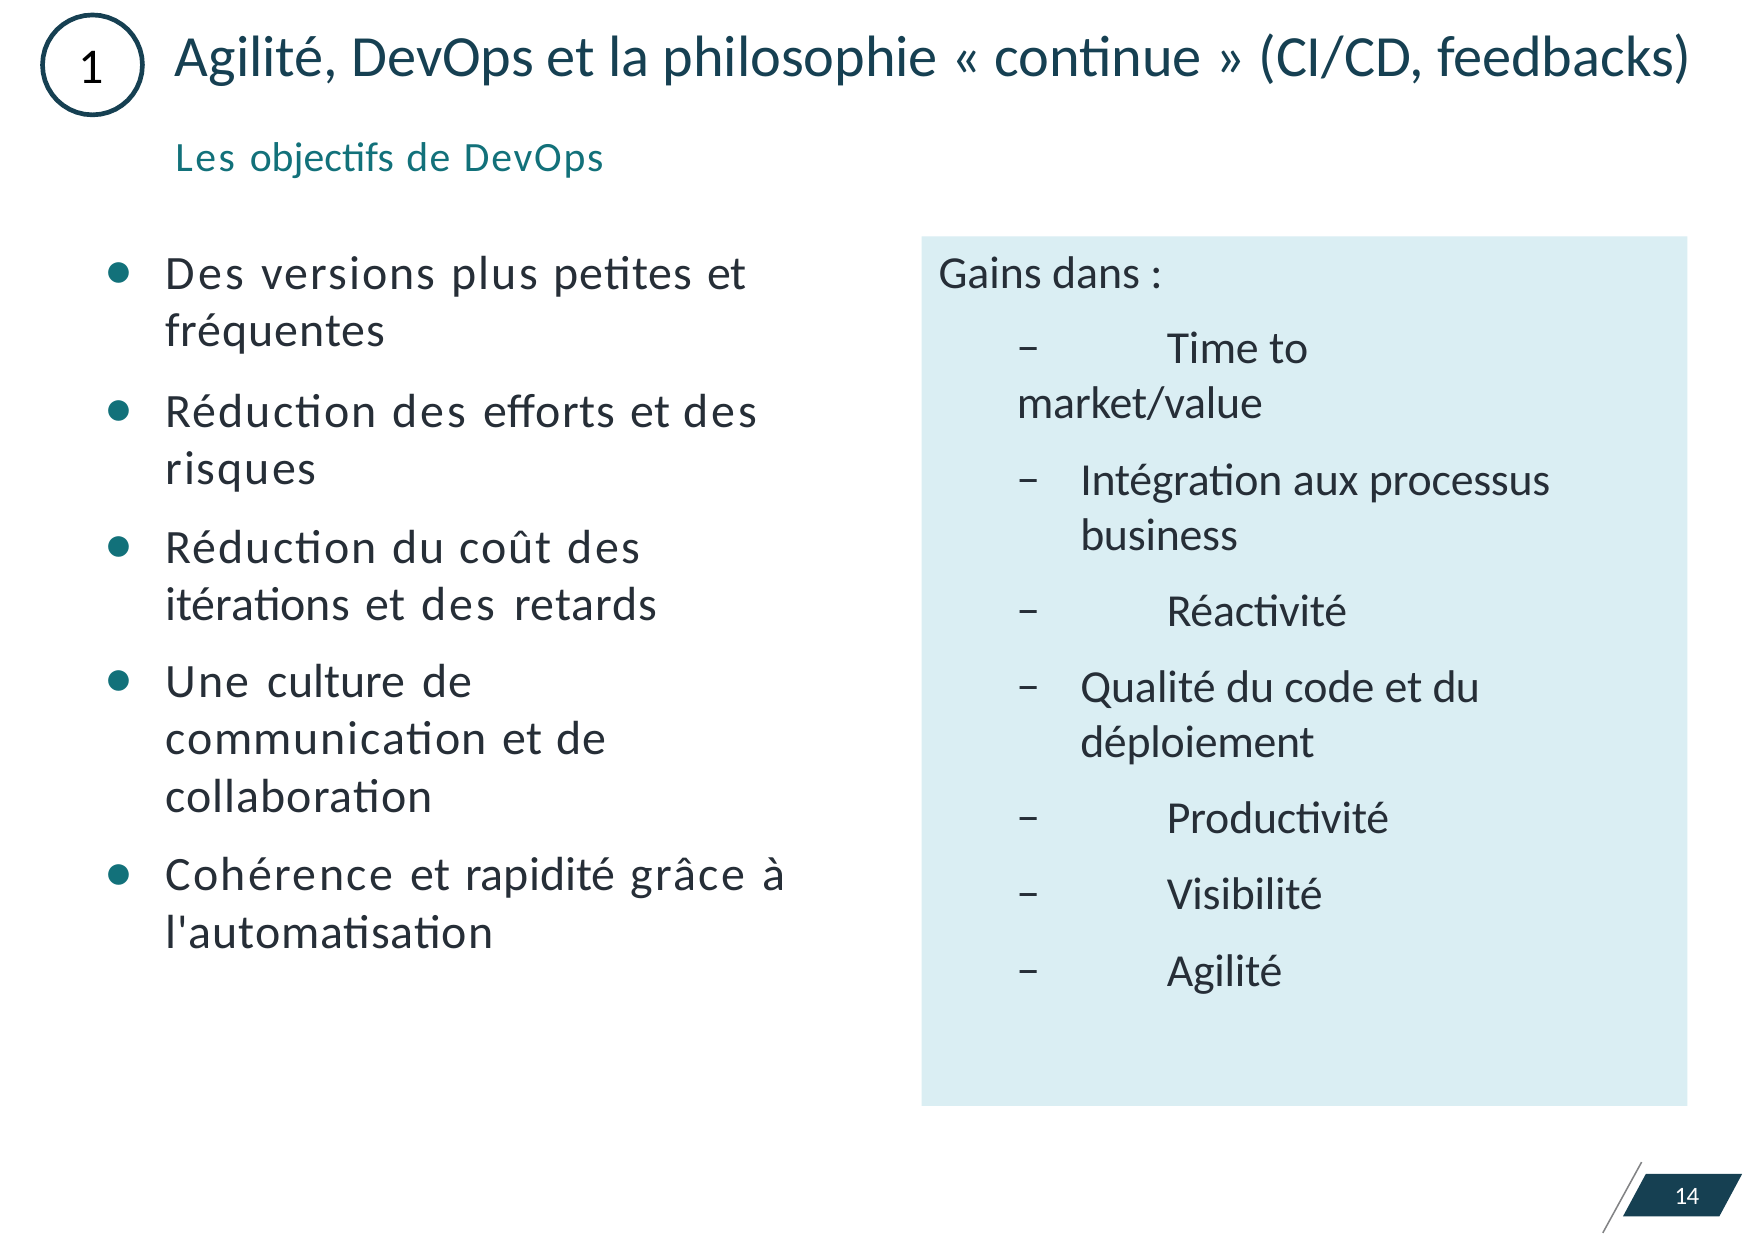

# Agilité, DevOps et la philosophie « continue » (CI/CD, feedbacks)
1
Les objectifs de DevOps
Des versions plus petites et fréquentes
Réduction des eﬀorts et des risques
Réduction du coût des itérations et des retards
Une culture de communication et de collaboration
Cohérence et rapidité grâce à l'automatisation
Gains dans :
−	Time to market/value
−	Intégration aux processus business
−	Réactivité
−	Qualité du code et du déploiement
−	Productivité
−	Visibilité
−	Agilité